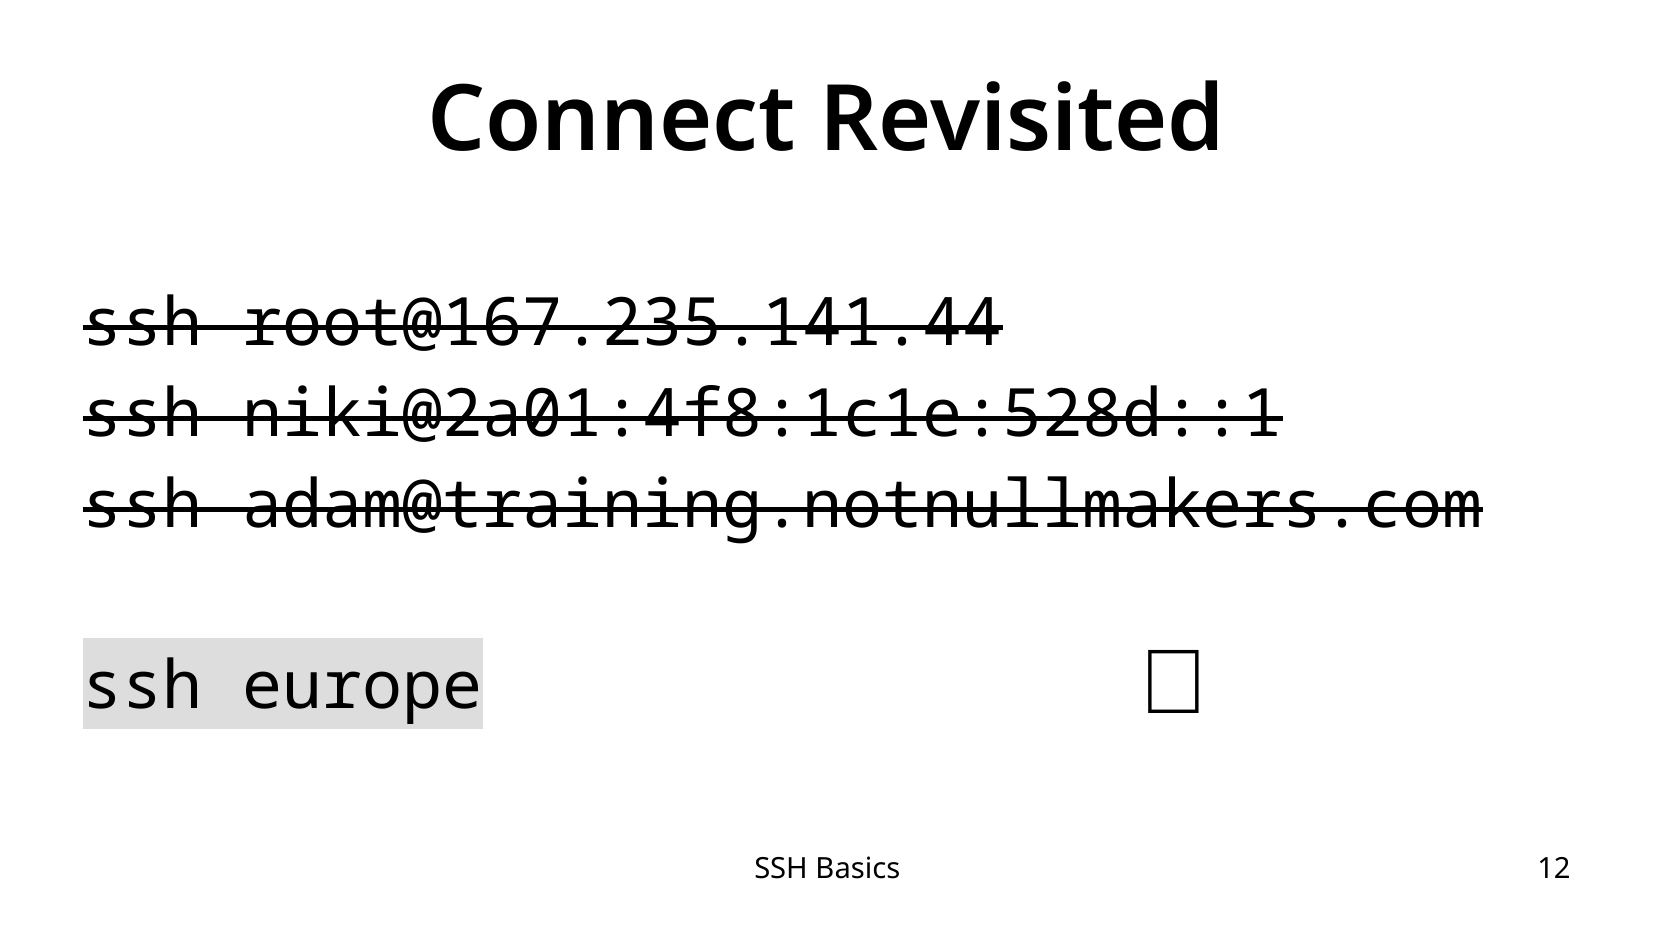

# Connect Revisited
ssh root@167.235.141.44
ssh niki@2a01:4f8:1c1e:528d::1
ssh adam@training.notnullmakers.com
ssh europe
🤯
SSH Basics
12